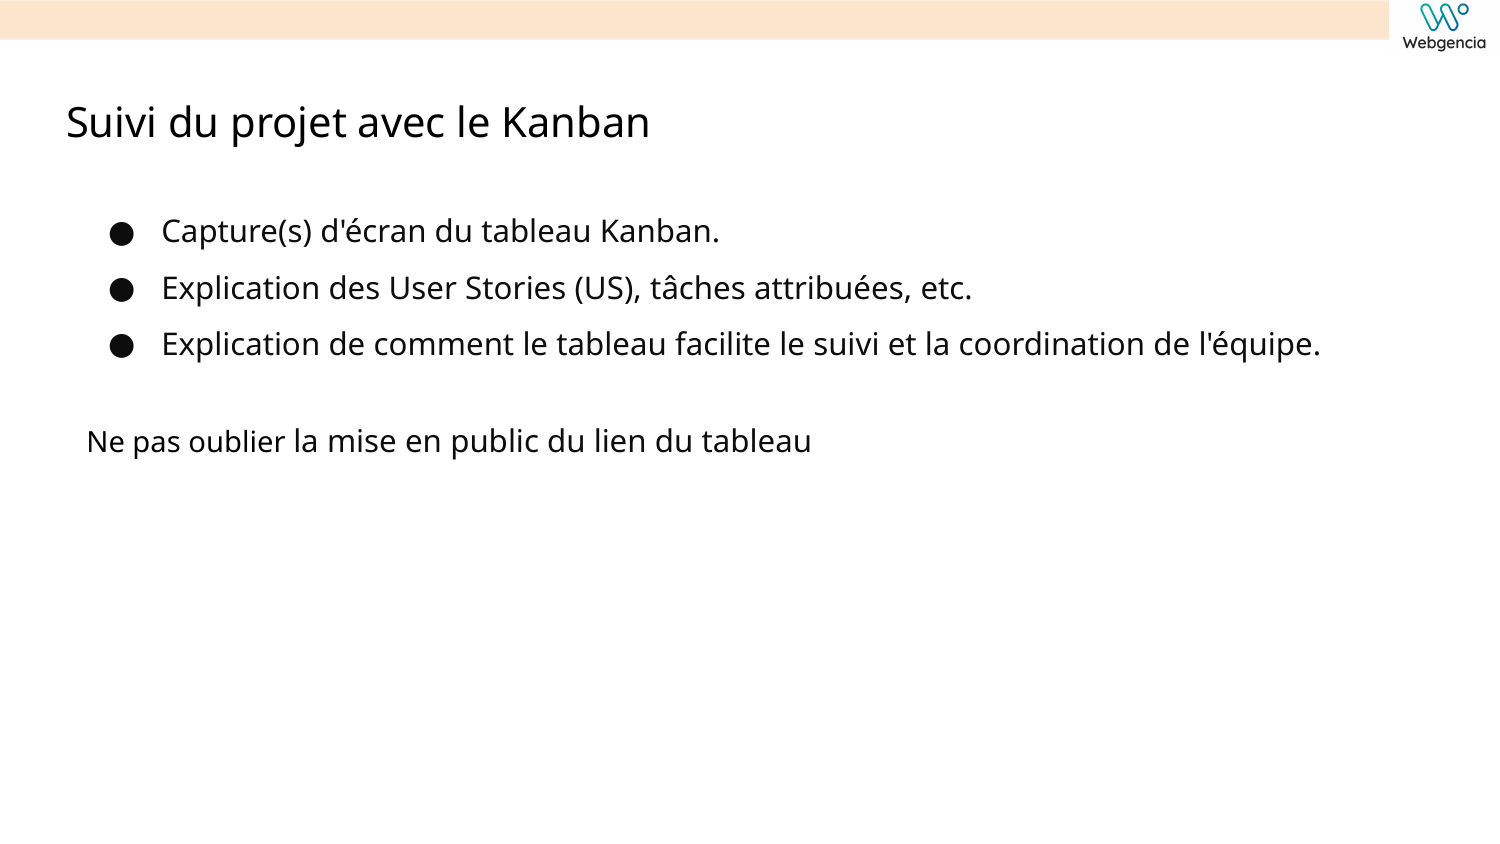

# Suivi du projet avec le Kanban
Capture(s) d'écran du tableau Kanban.
Explication des User Stories (US), tâches attribuées, etc.
Explication de comment le tableau facilite le suivi et la coordination de l'équipe.
Ne pas oublier la mise en public du lien du tableau